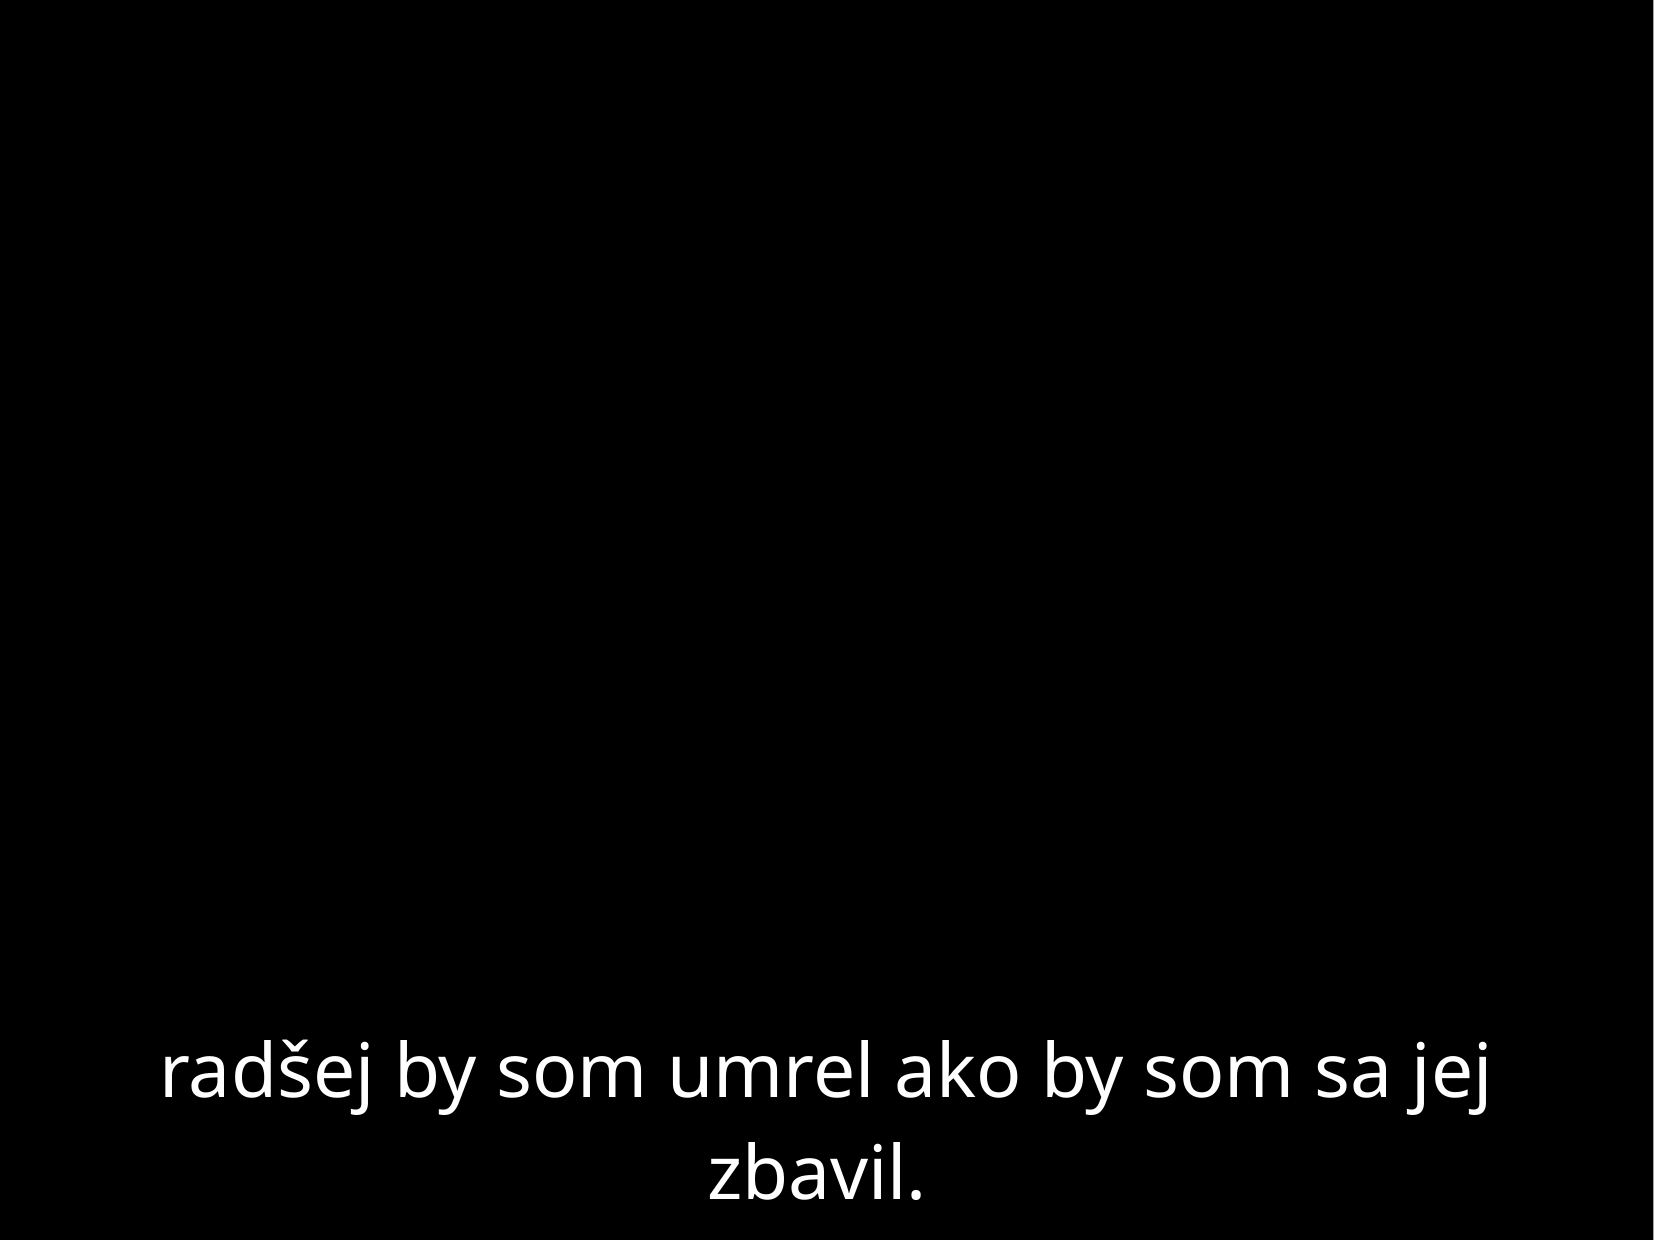

# radšej by som umrel ako by som sa jej zbavil.